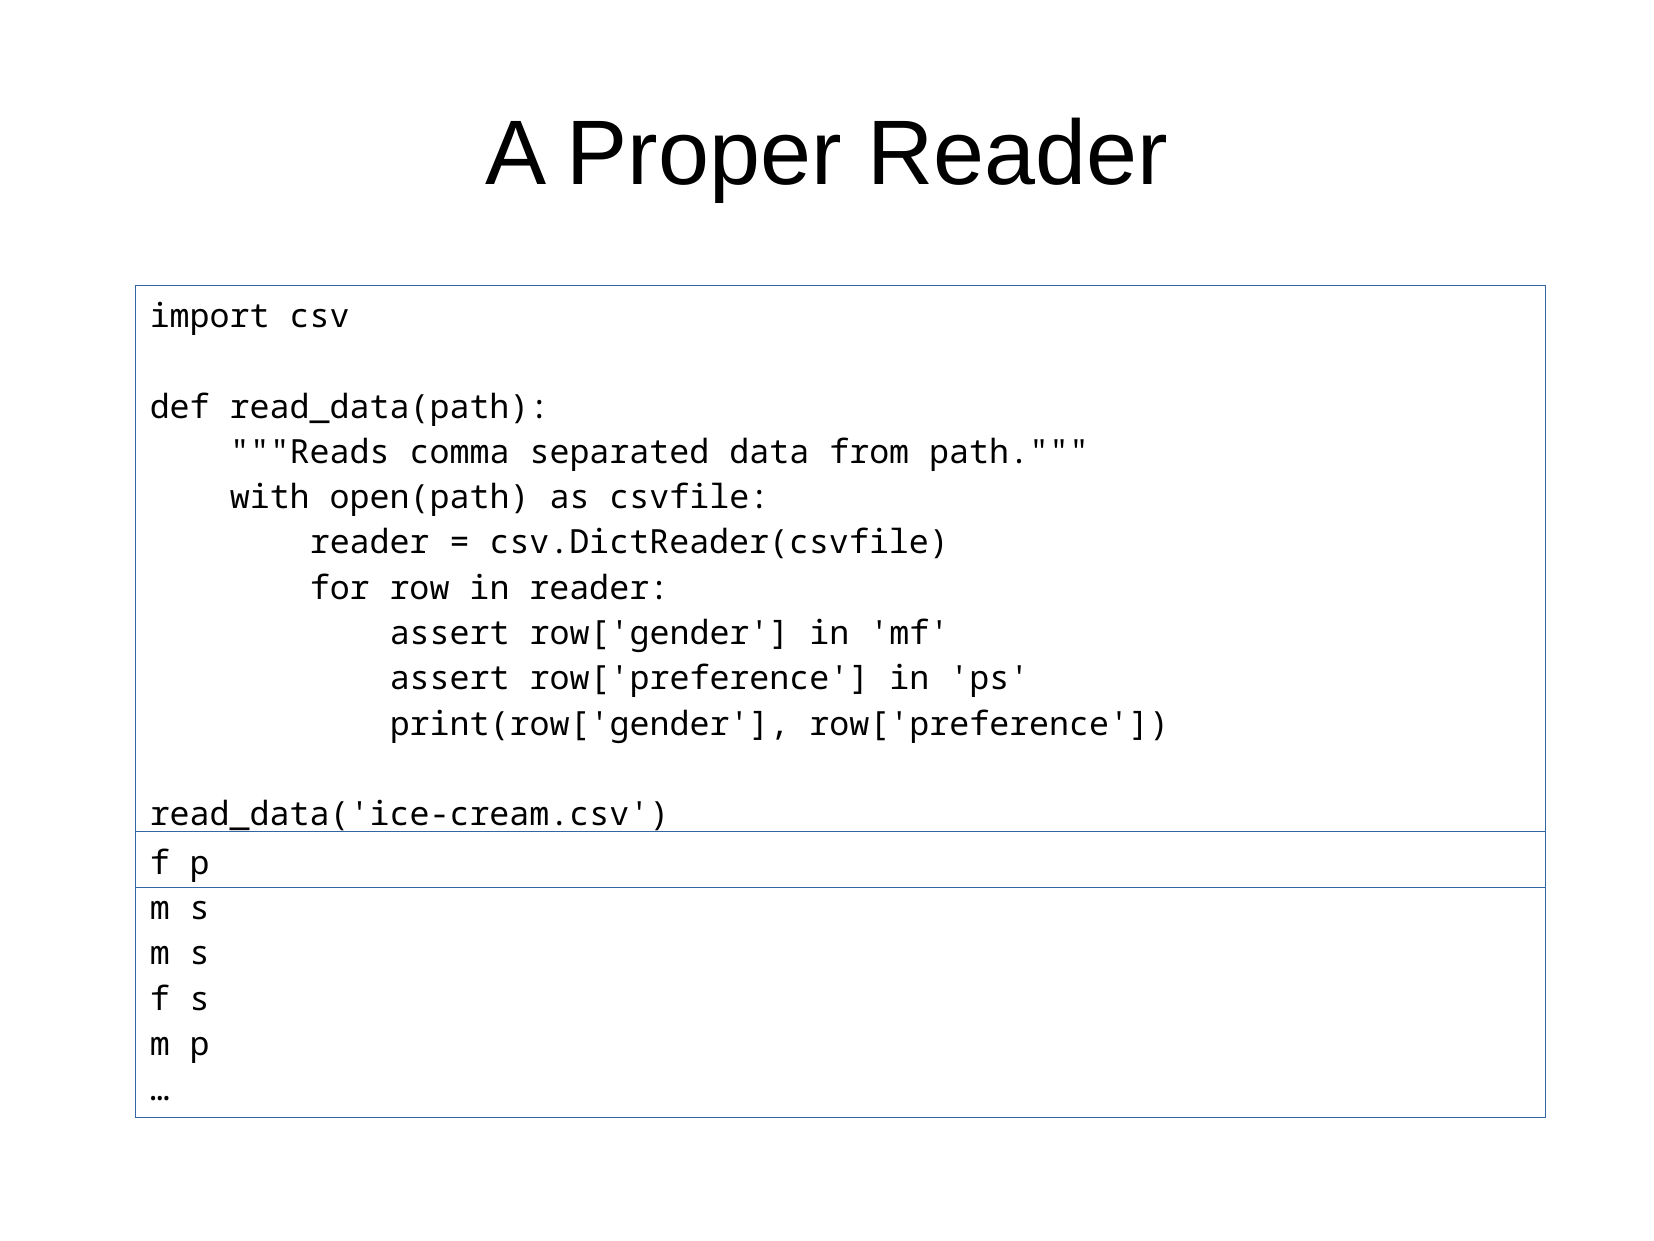

# A Proper Reader
import csv
def read_data(path):
 """Reads comma separated data from path."""
 with open(path) as csvfile:
 reader = csv.DictReader(csvfile)
 for row in reader:
 assert row['gender'] in 'mf'
 assert row['preference'] in 'ps'
 print(row['gender'], row['preference'])
read_data('ice-cream.csv')
f p
m s
m s
f s
m p
…